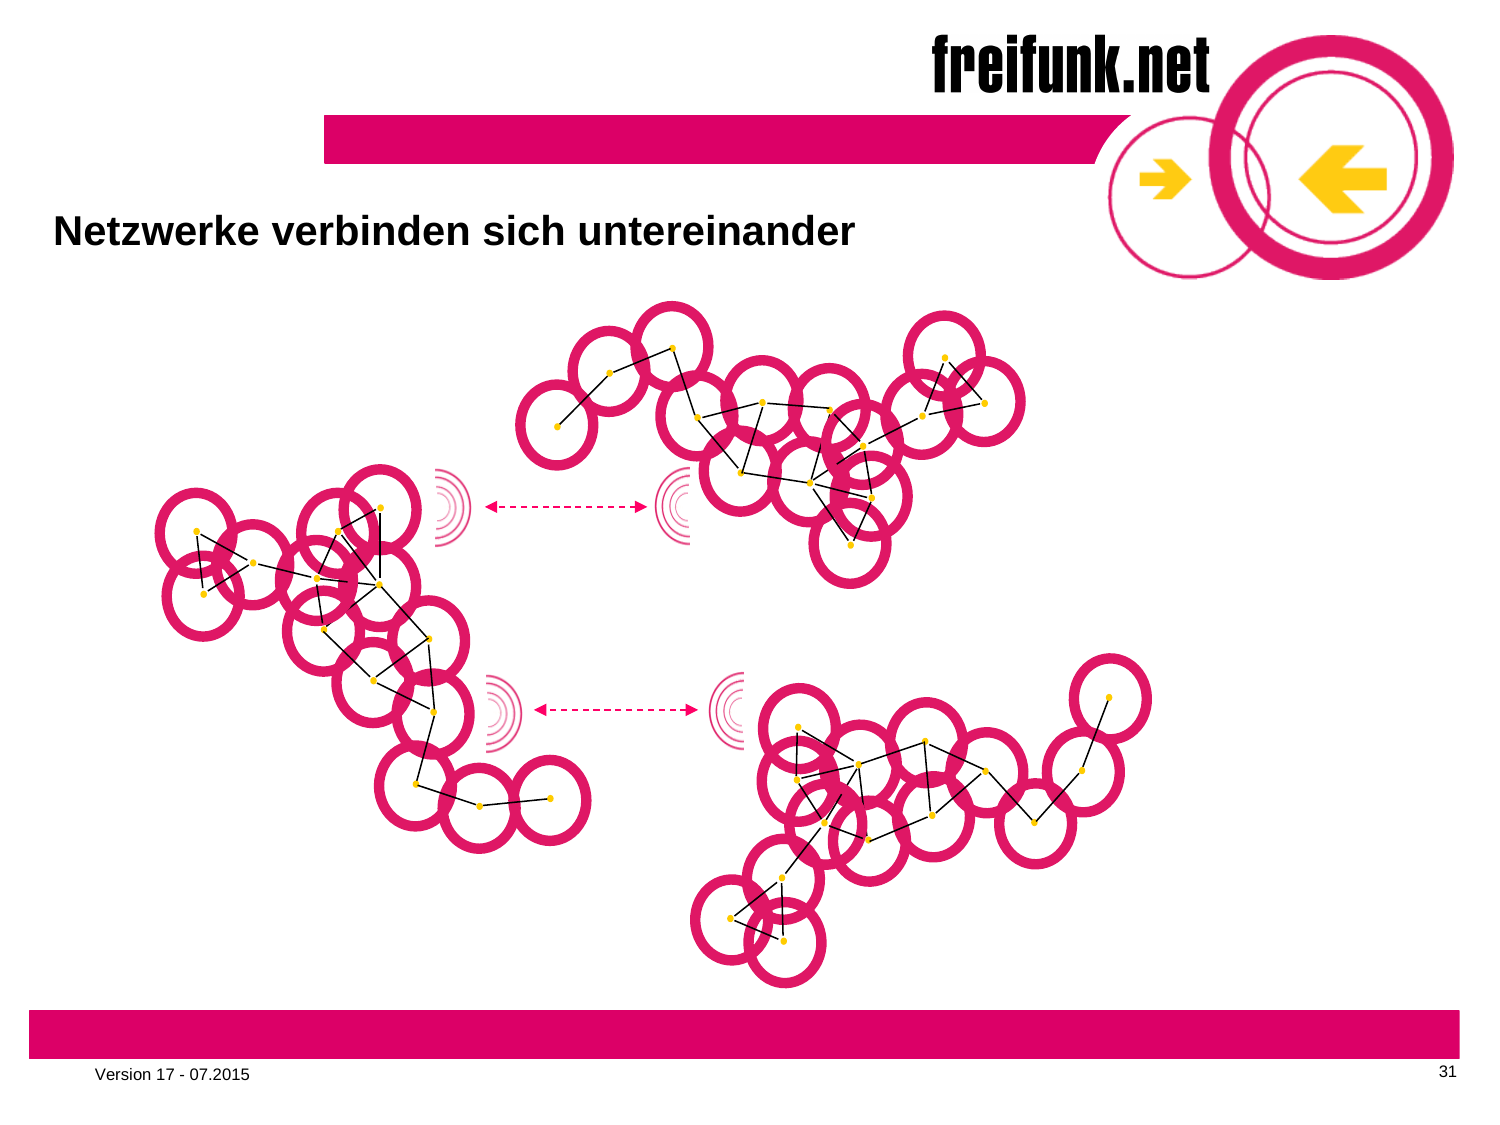

Netzwerke verbinden sich untereinander
31
Version 17 - 07.2015